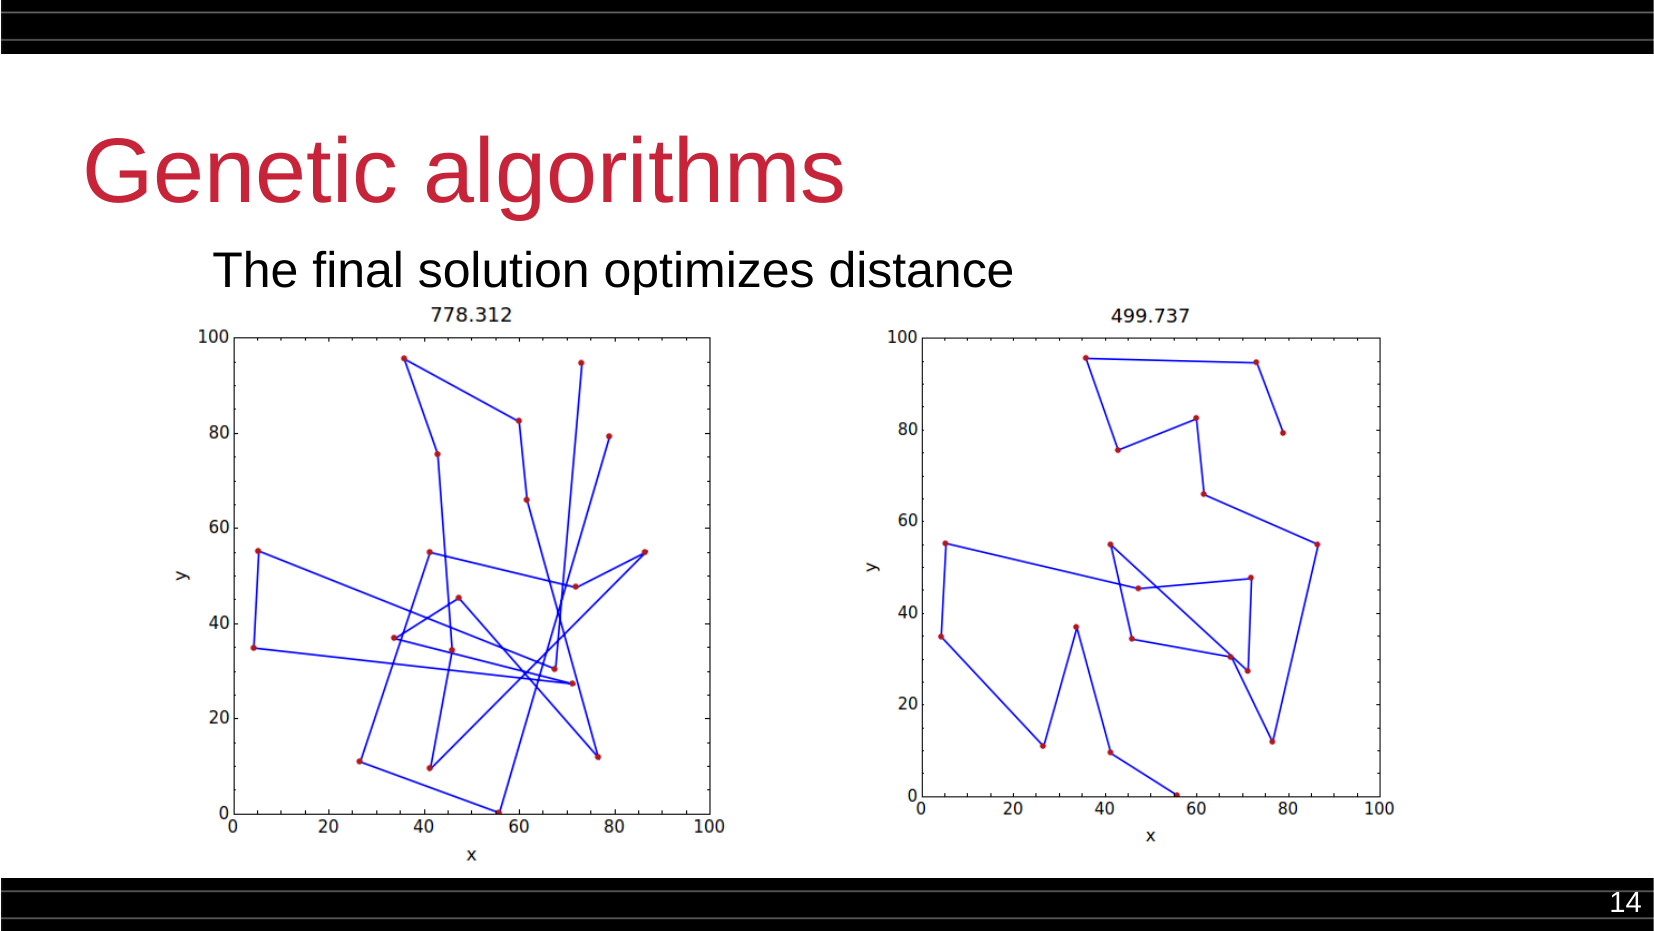

# Genetic algorithms
The final solution optimizes distance